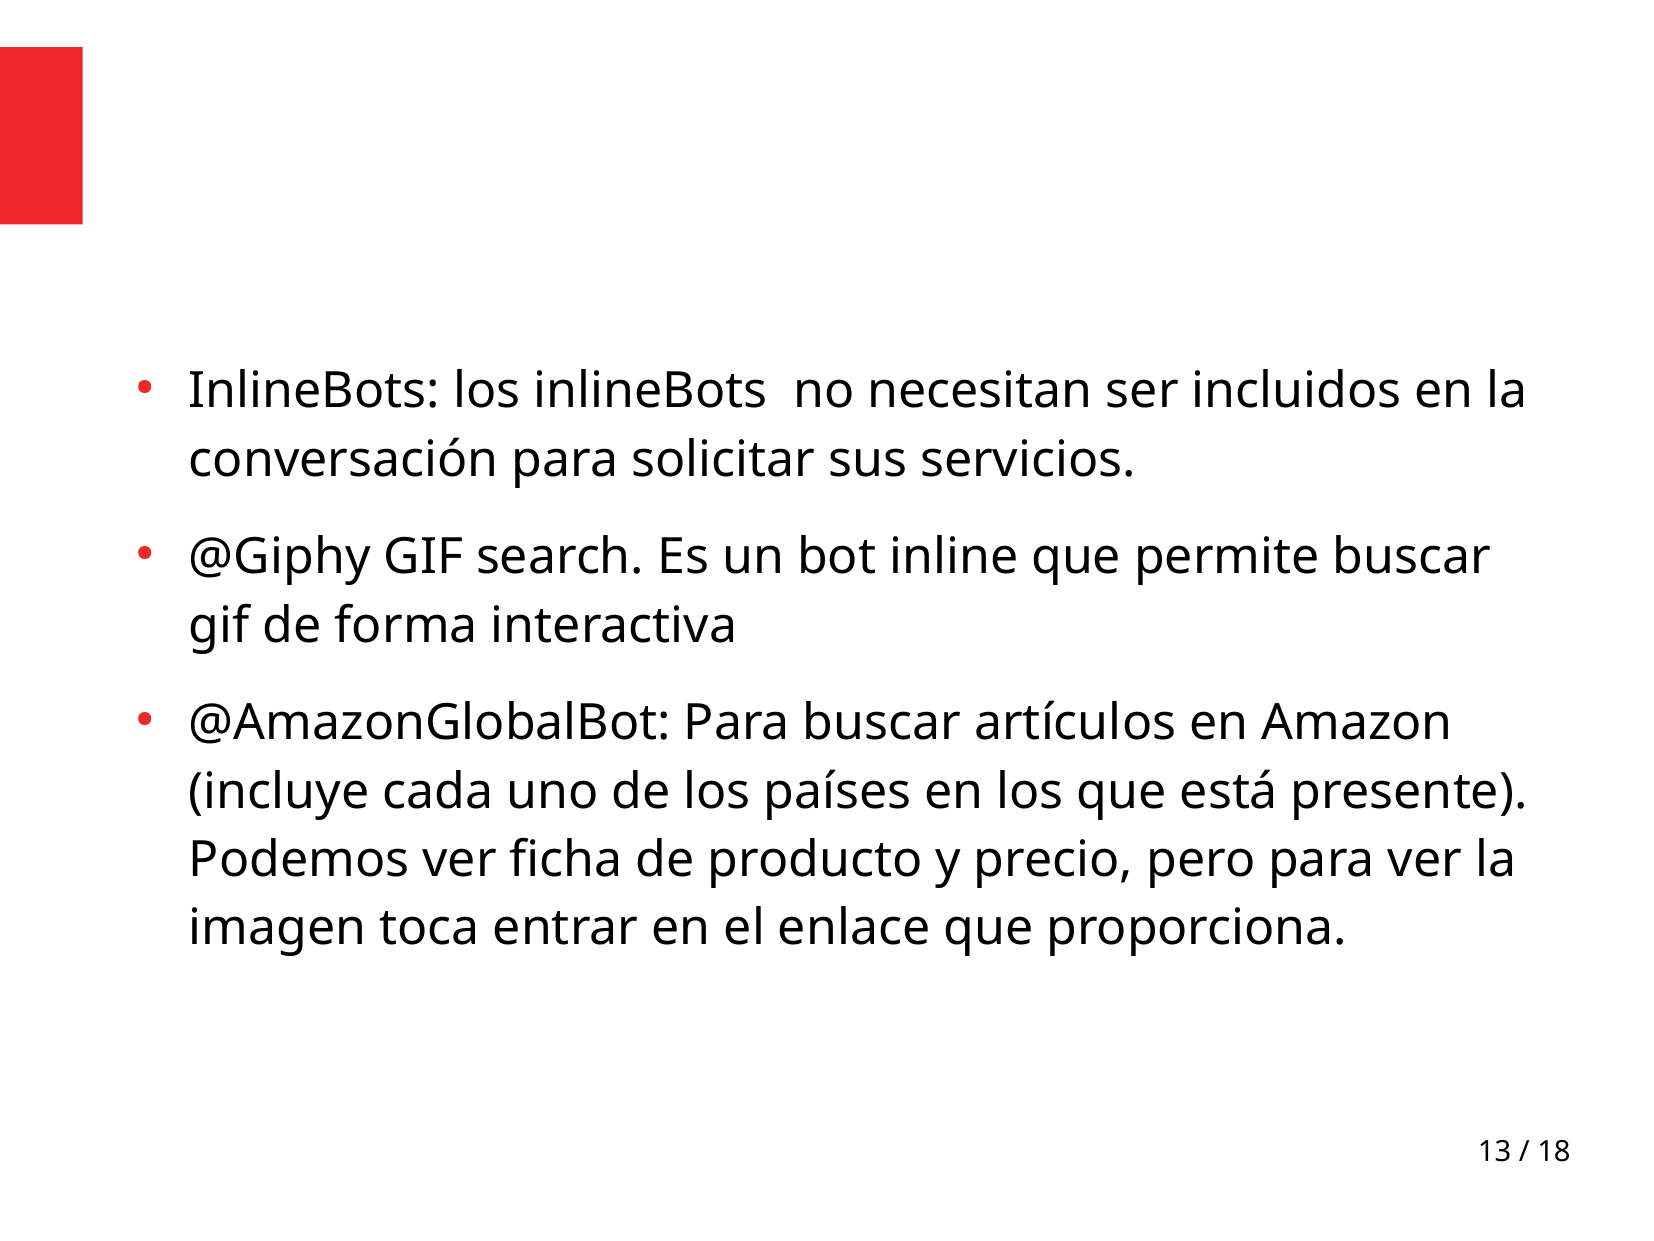

#
InlineBots: los inlineBots no necesitan ser incluidos en la conversación para solicitar sus servicios.
@Giphy GIF search. Es un bot inline que permite buscar gif de forma interactiva
@AmazonGlobalBot: Para buscar artículos en Amazon (incluye cada uno de los países en los que está presente). Podemos ver ficha de producto y precio, pero para ver la imagen toca entrar en el enlace que proporciona.
13